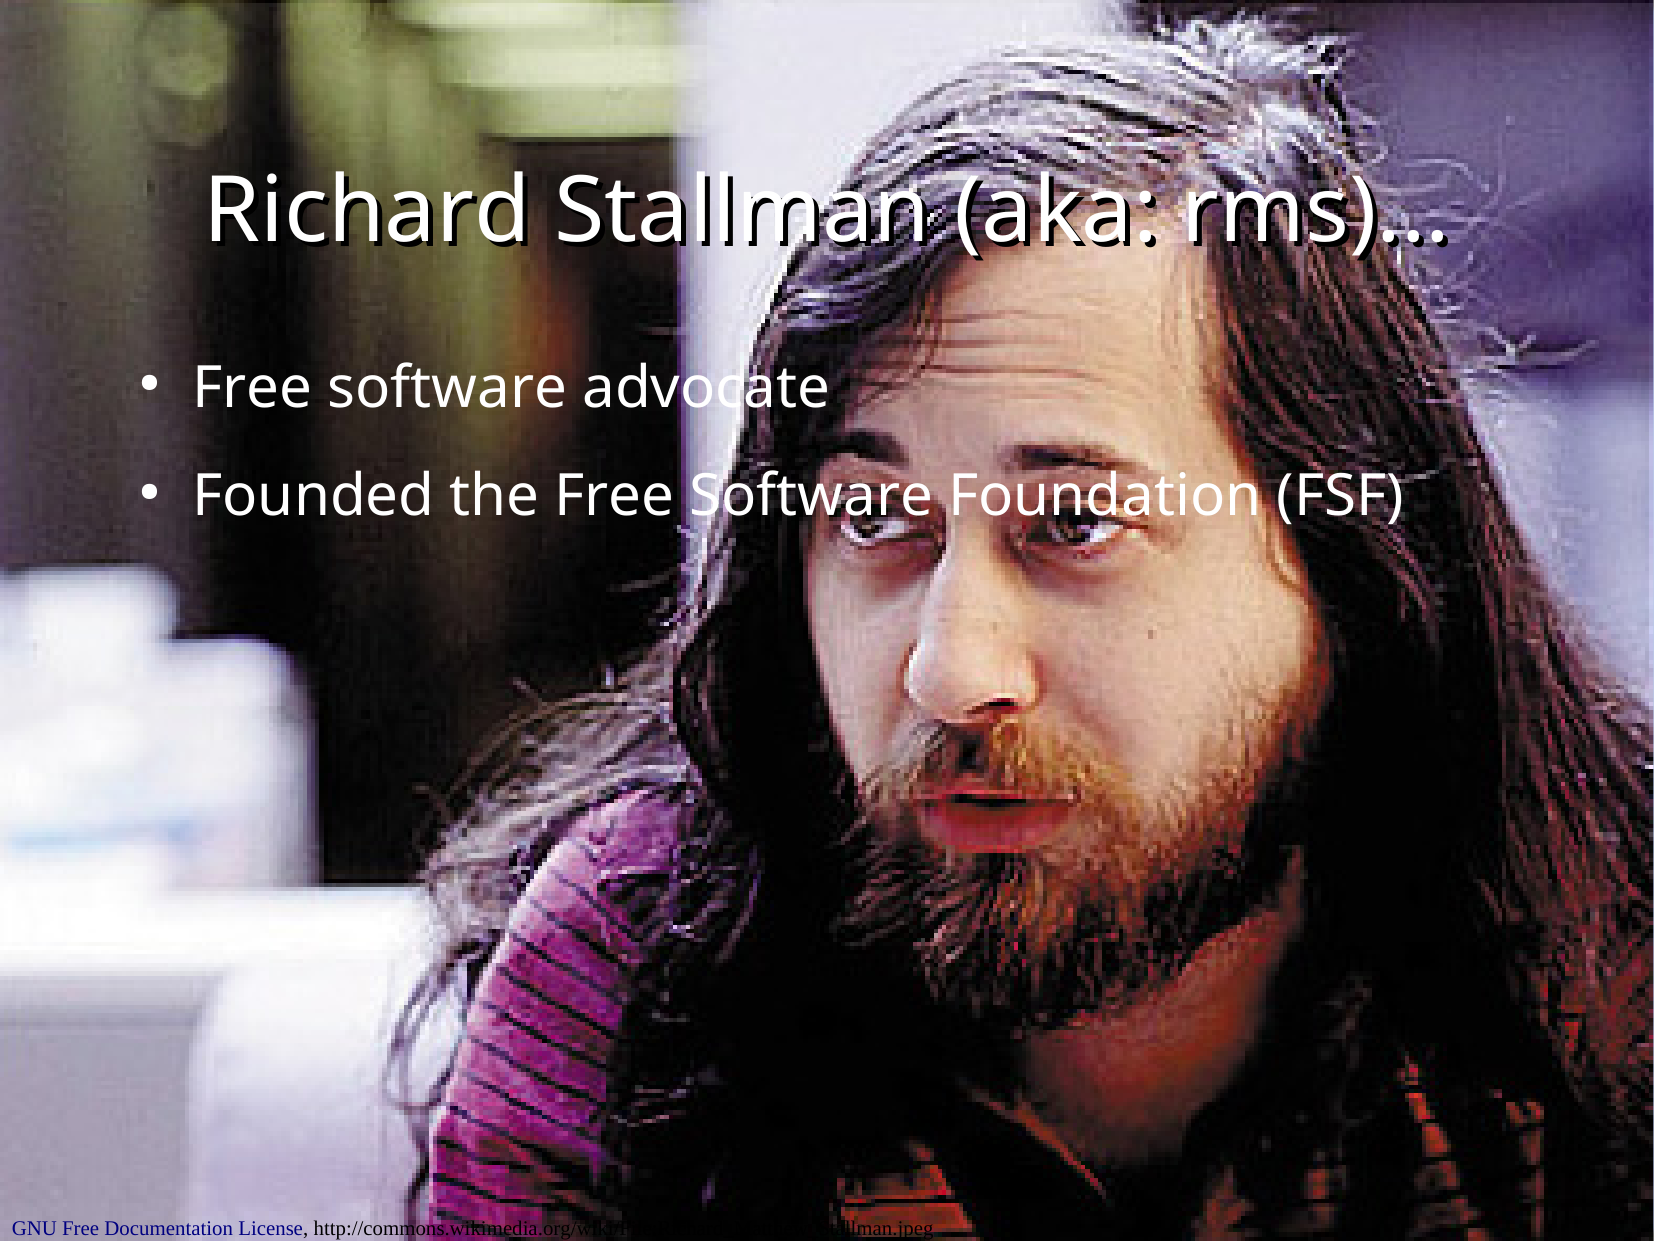

# Richard Stallman (aka: rms)...
Free software advocate
Founded the Free Software Foundation (FSF)
GNU Free Documentation License, http://commons.wikimedia.org/wiki/File:Richard_Matthew_Stallman.jpeg